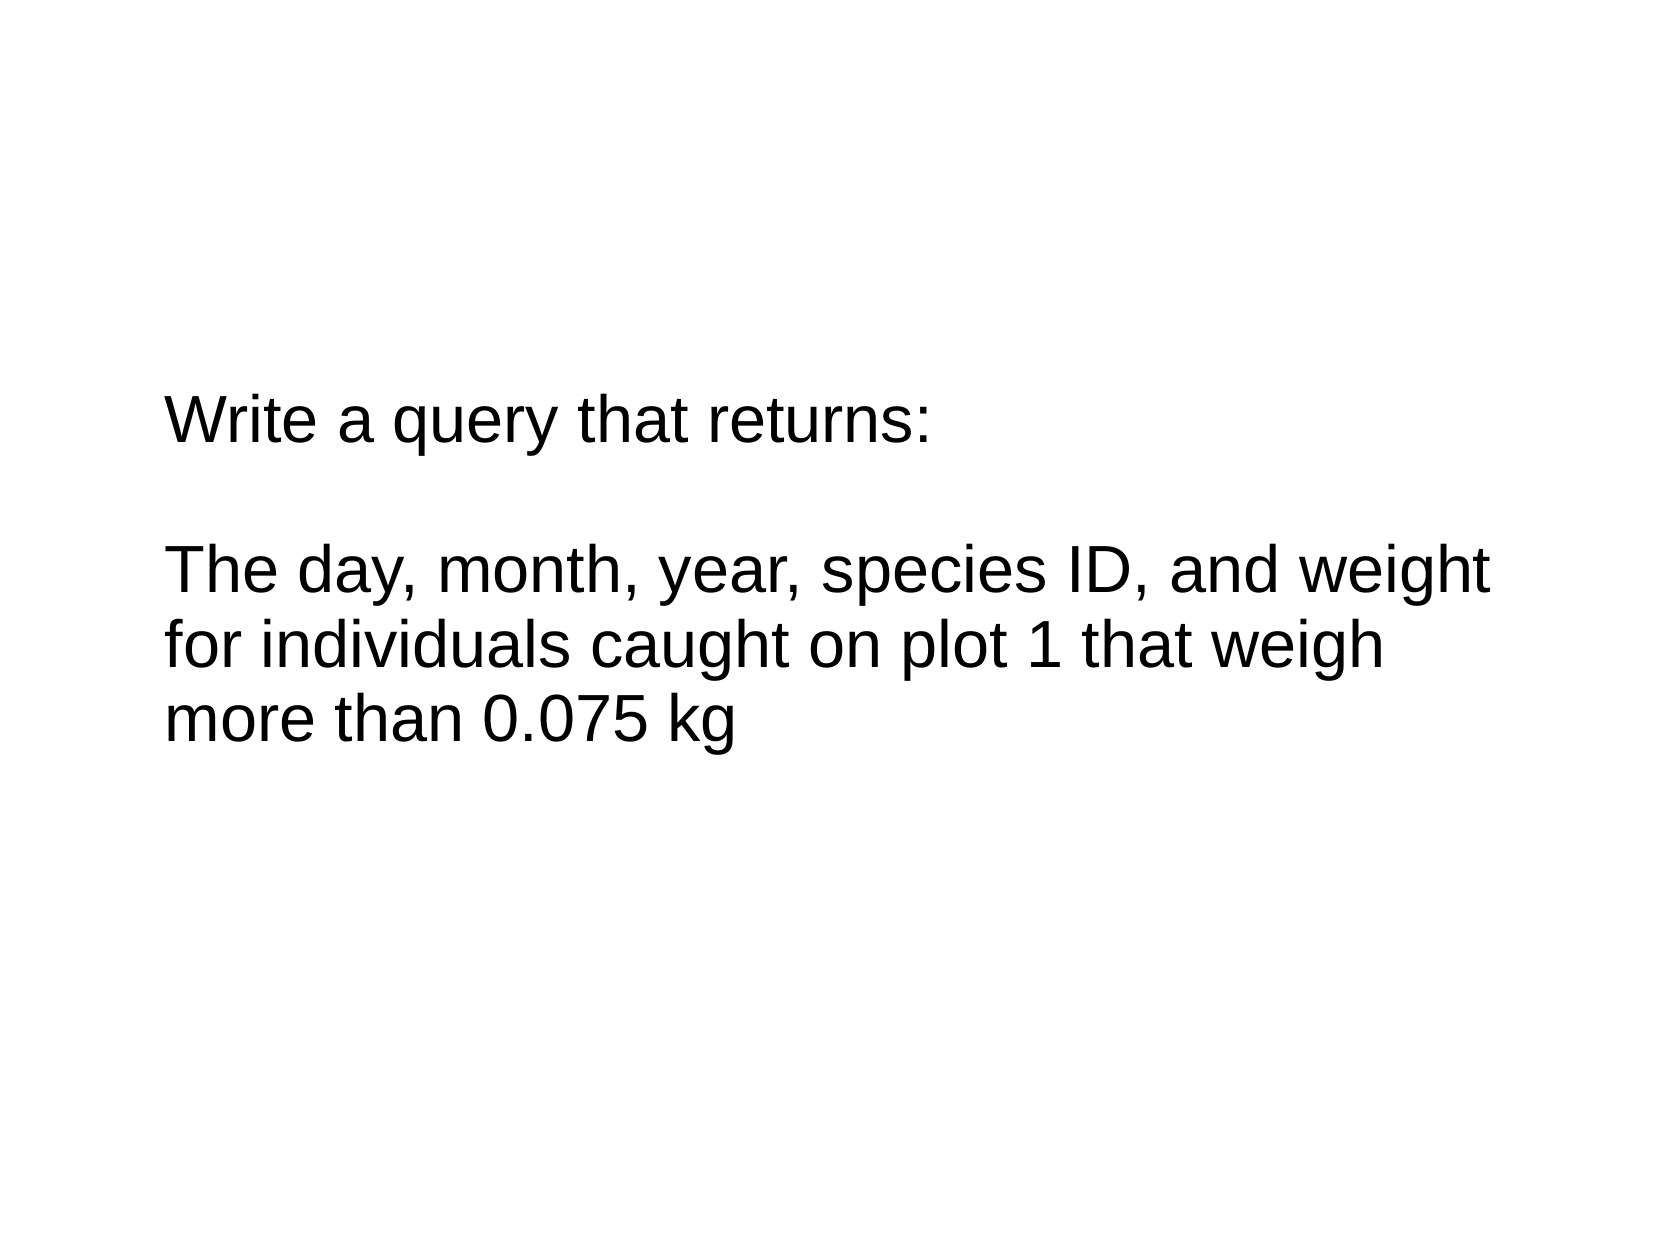

Write a query that returns:
The day, month, year, species ID, and weight for individuals caught on plot 1 that weigh more than 0.075 kg